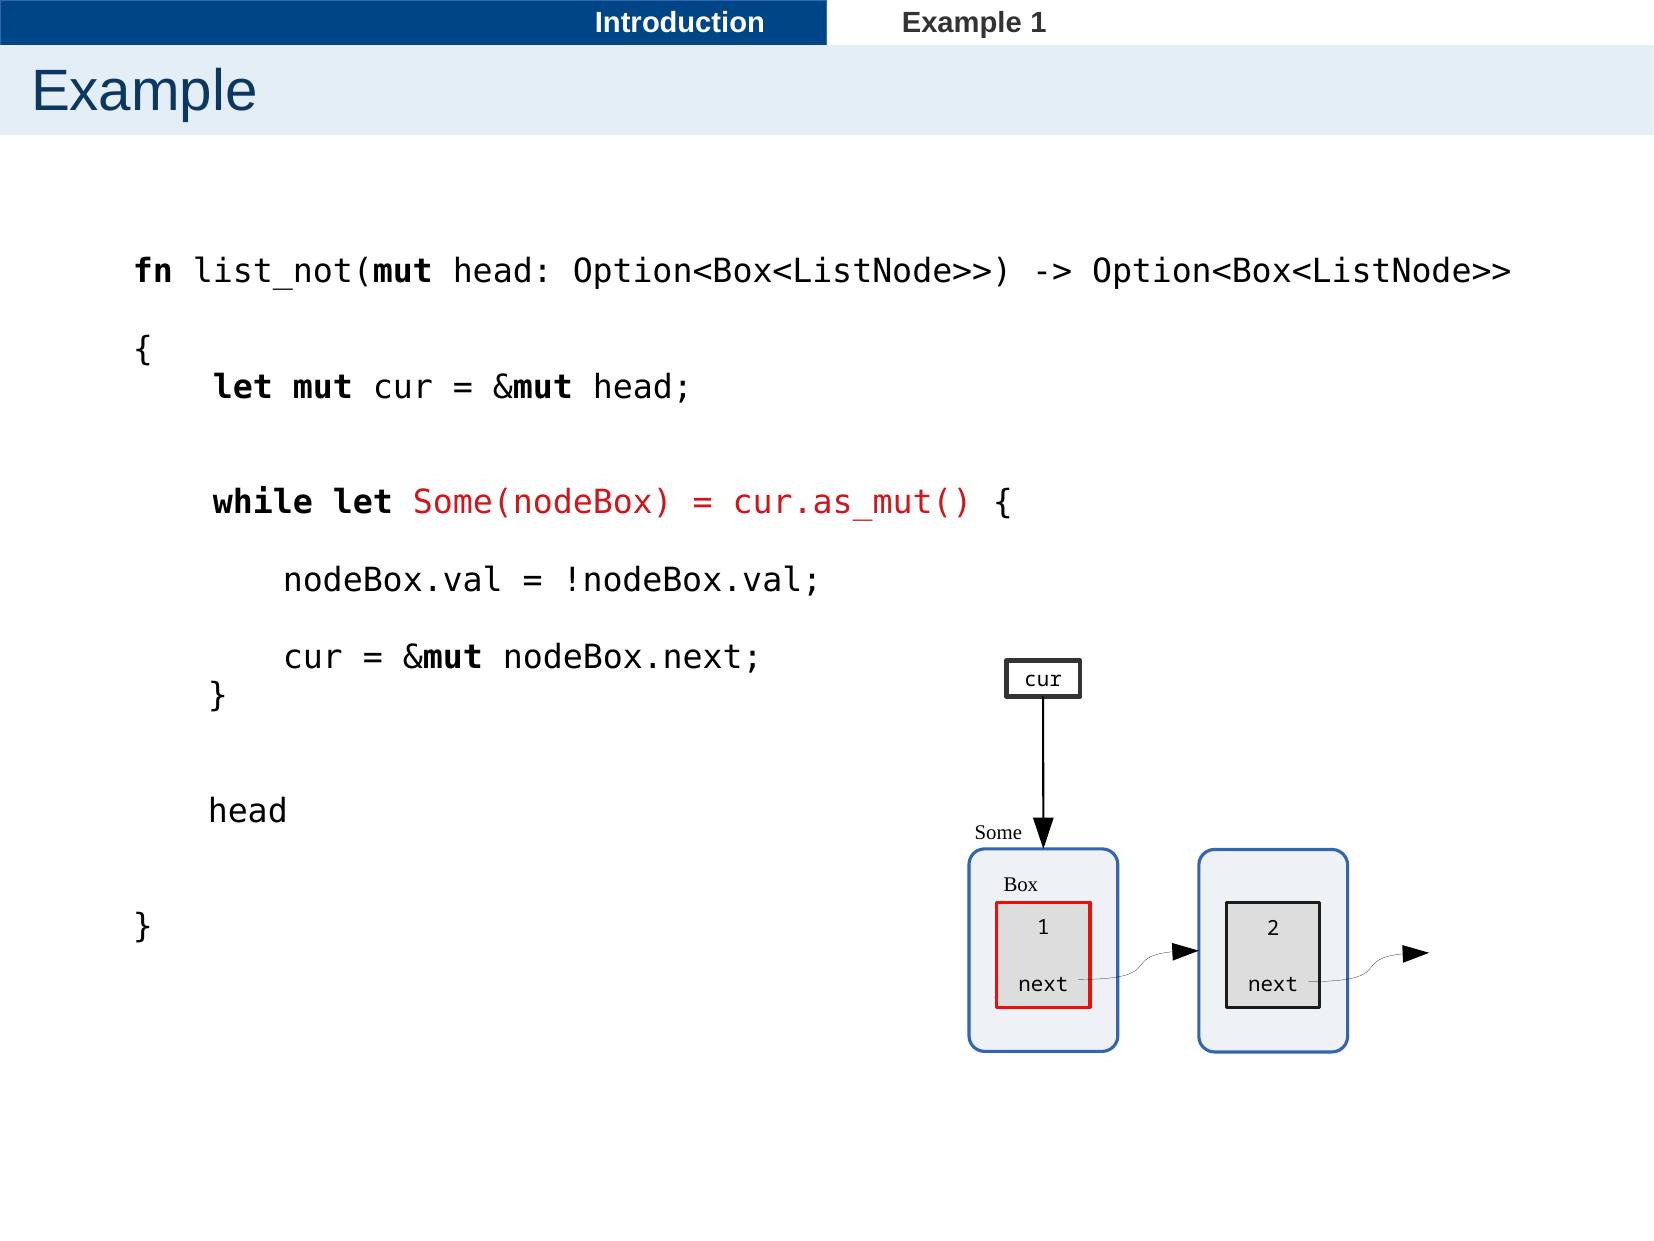

# Introduction
	Example 1
 Example
fn list_not(mut head: Option<Box<ListNode>>) -> Option<Box<ListNode>>
{
 let mut cur = &mut head;
 while let Some(nodeBox) = cur.as_mut() {
		nodeBox.val = !nodeBox.val;
 	cur = &mut nodeBox.next;
	}
	head
}
cur
Some
Box
1
next
2
next
12